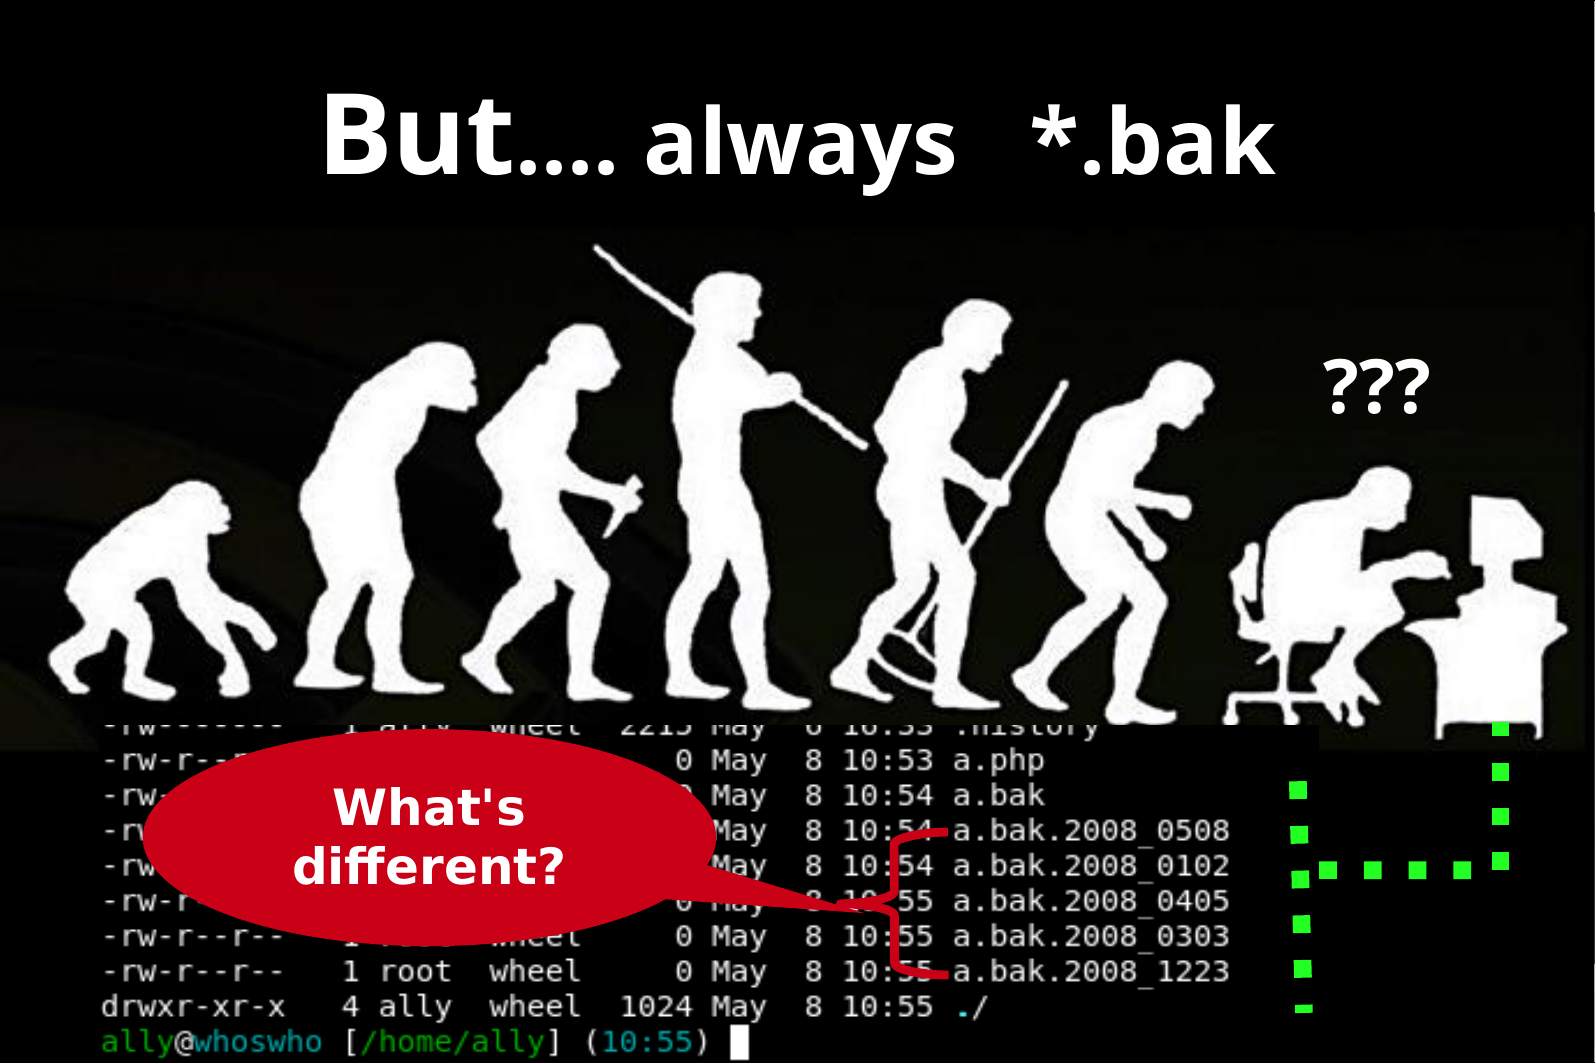

# But.... always *.bak
???
What's different?